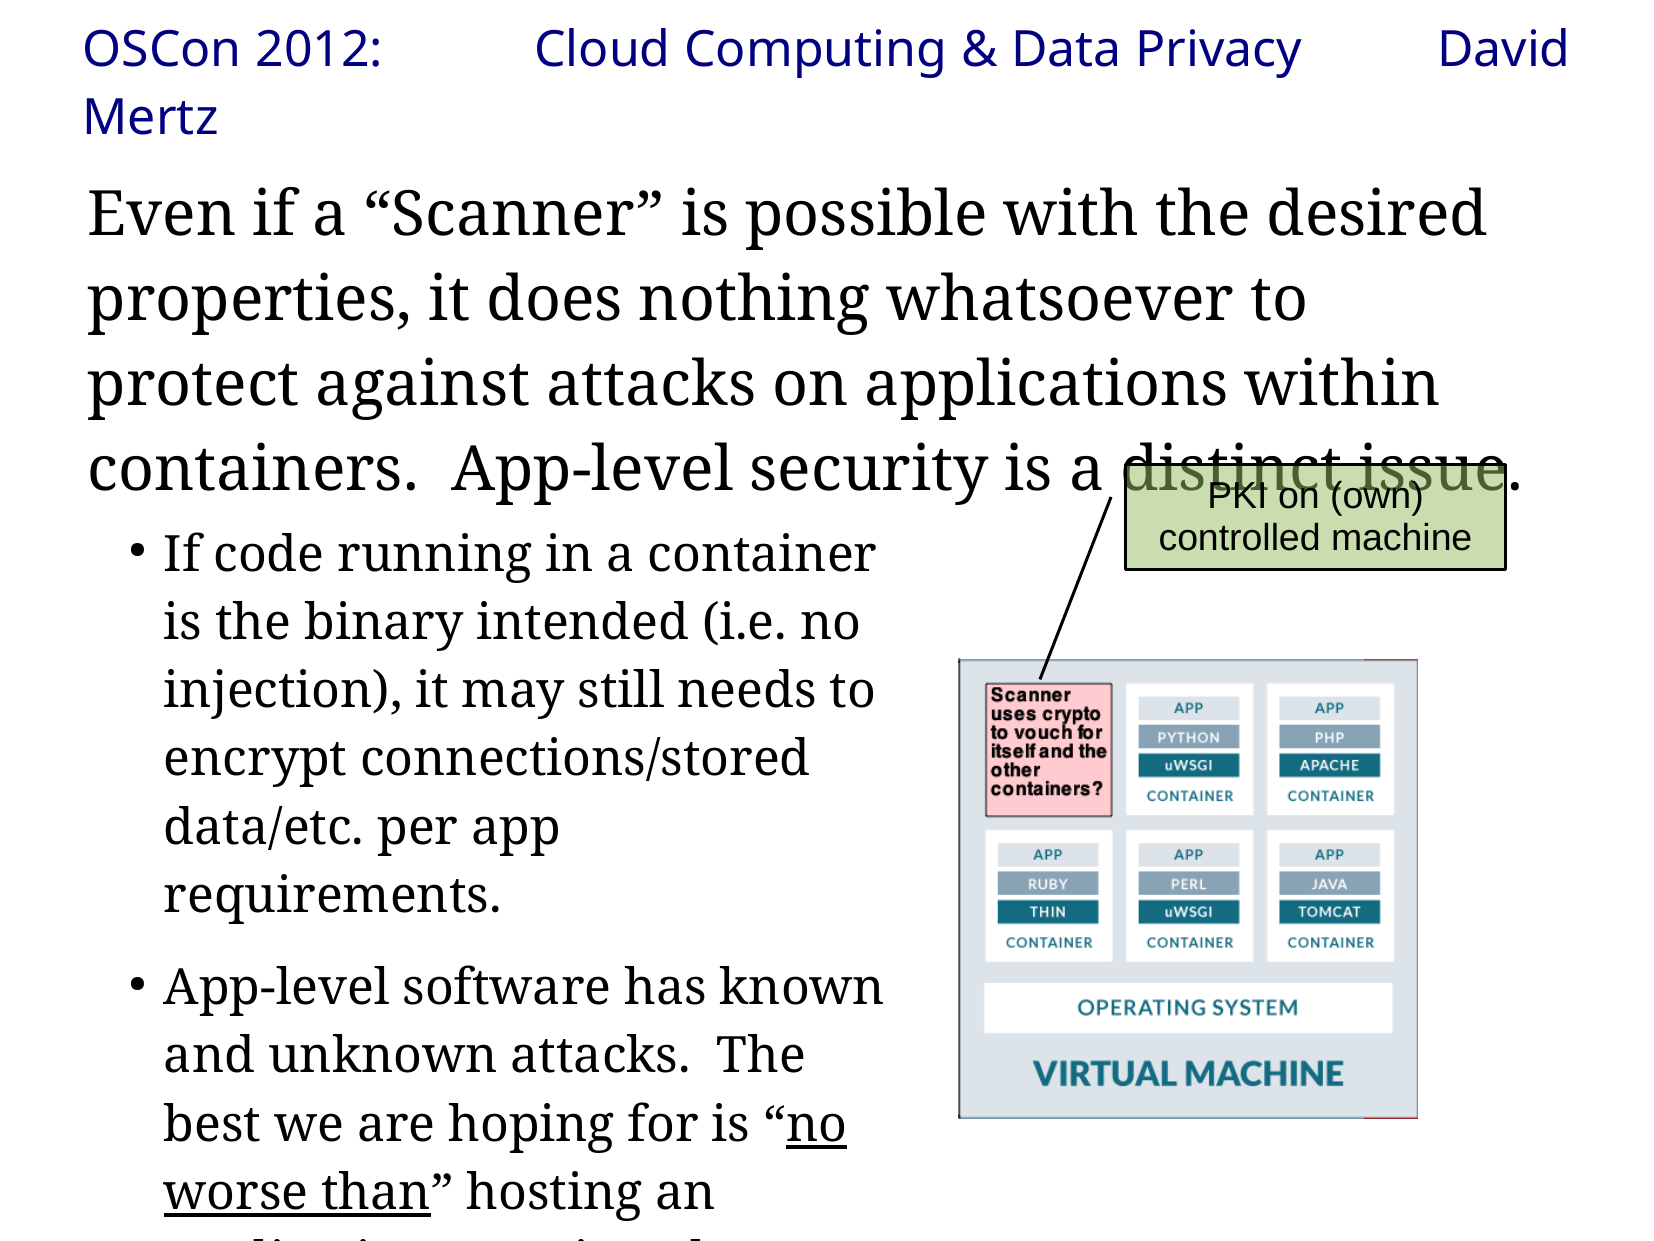

# OSCon 2012: 		Cloud Computing & Data Privacy		David Mertz
Even if a “Scanner” is possible with the desired properties, it does nothing whatsoever to protect against attacks on applications within containers. App-level security is a distinct issue.
PKI on (own)
controlled machine
If code running in a container is the binary intended (i.e. no injection), it may still needs to encrypt connections/stored data/etc. per app requirements.
App-level software has known and unknown attacks. The best we are hoping for is “no worse than” hosting an application on privately controlled hardware.